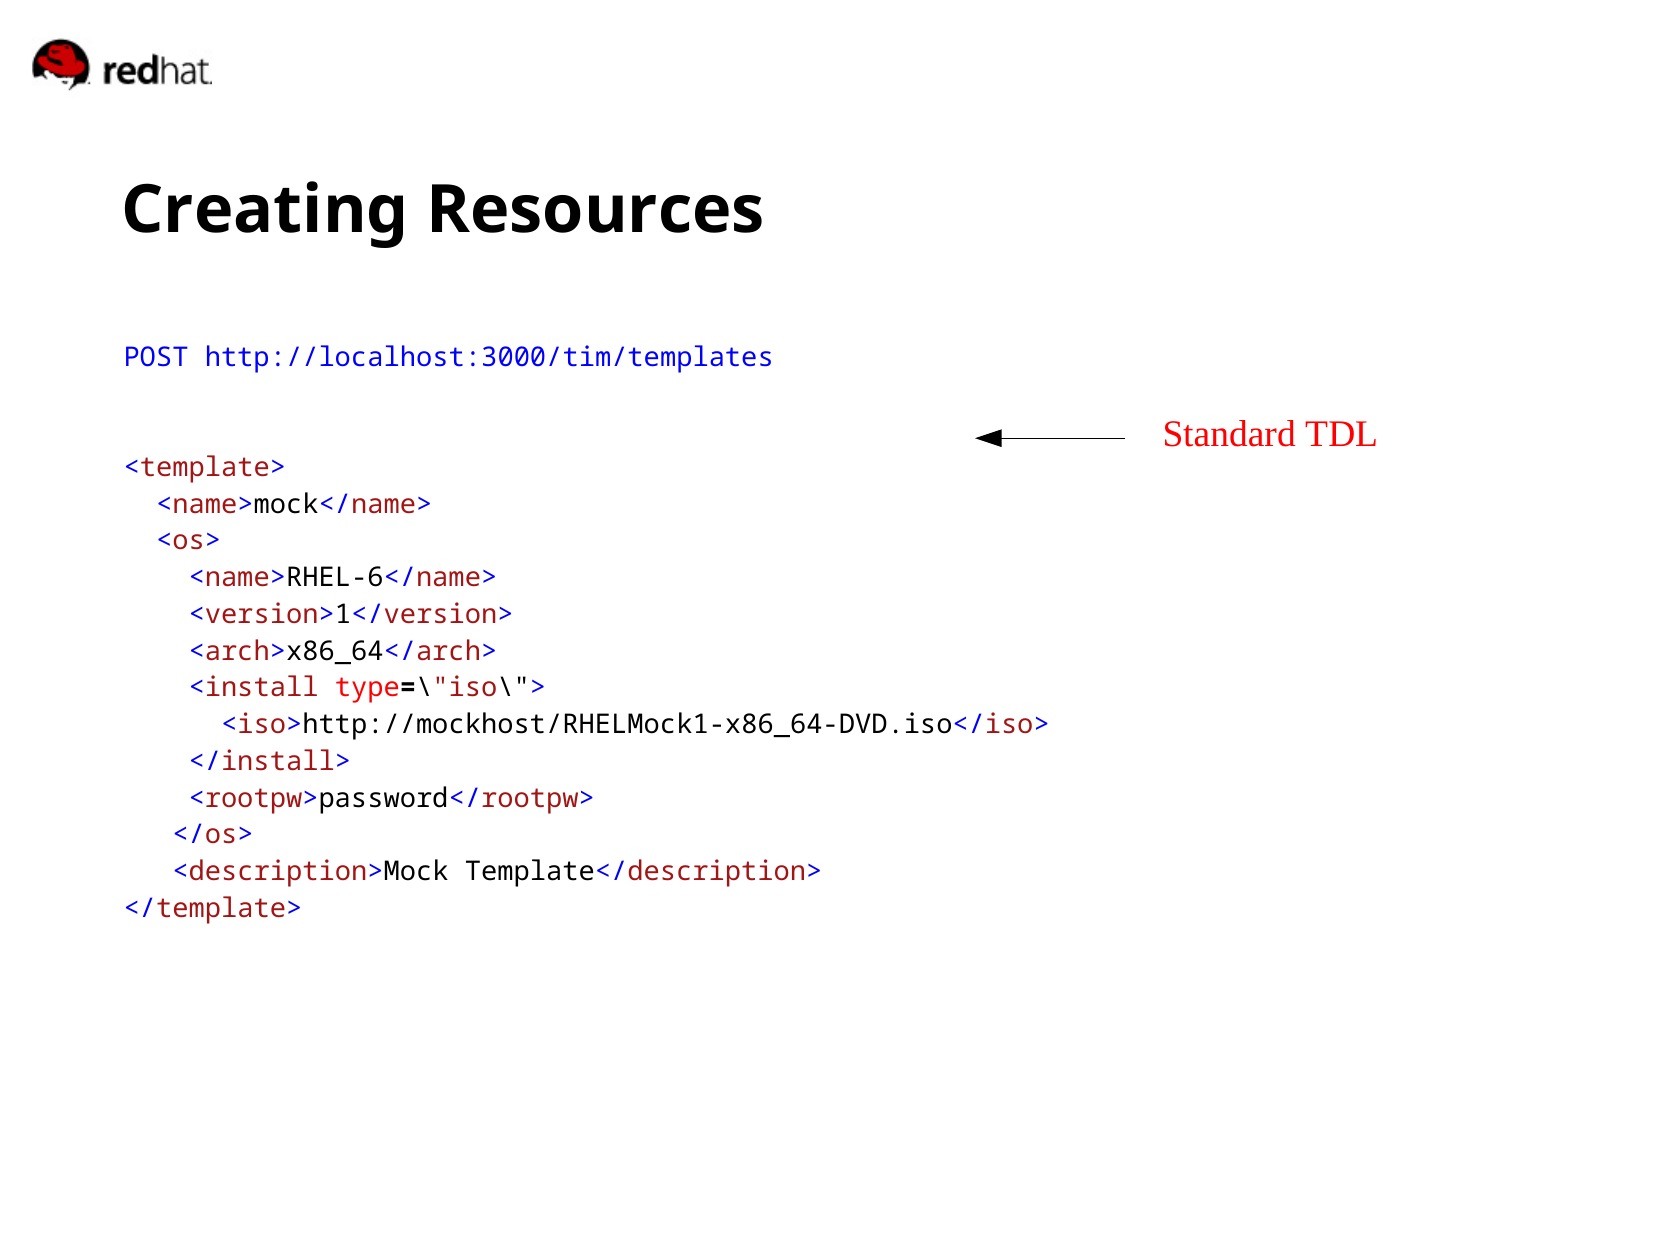

# Creating Resources
POST http://localhost:3000/tim/templates
<template>
 <name>mock</name>
 <os>
 <name>RHEL-6</name>
 <version>1</version>
 <arch>x86_64</arch>
 <install type=\"iso\">
 <iso>http://mockhost/RHELMock1-x86_64-DVD.iso</iso>
 </install>
 <rootpw>password</rootpw>
 </os>
 <description>Mock Template</description>
</template>
Standard TDL